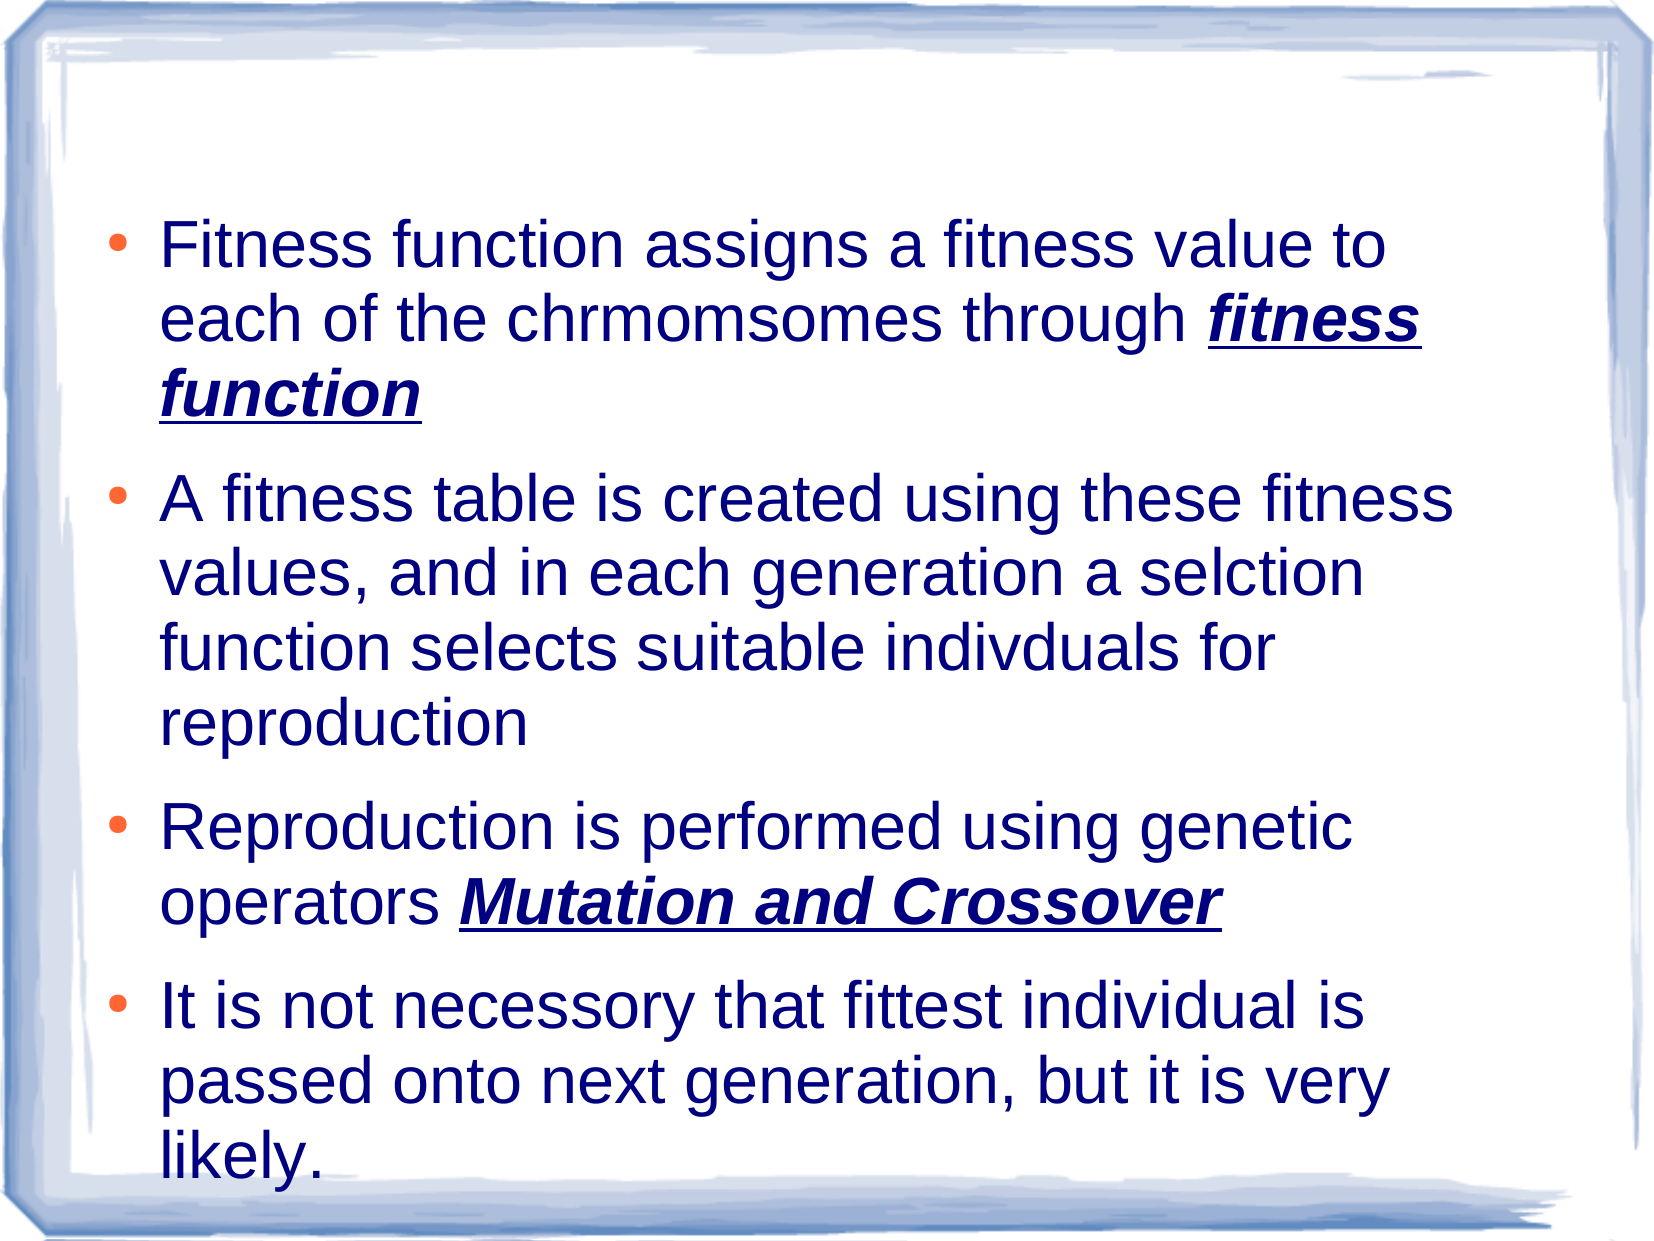

#
Fitness function assigns a fitness value to each of the chrmomsomes through fitness function
A fitness table is created using these fitness values, and in each generation a selction function selects suitable indivduals for reproduction
Reproduction is performed using genetic operators Mutation and Crossover
It is not necessory that fittest individual is passed onto next generation, but it is very likely.